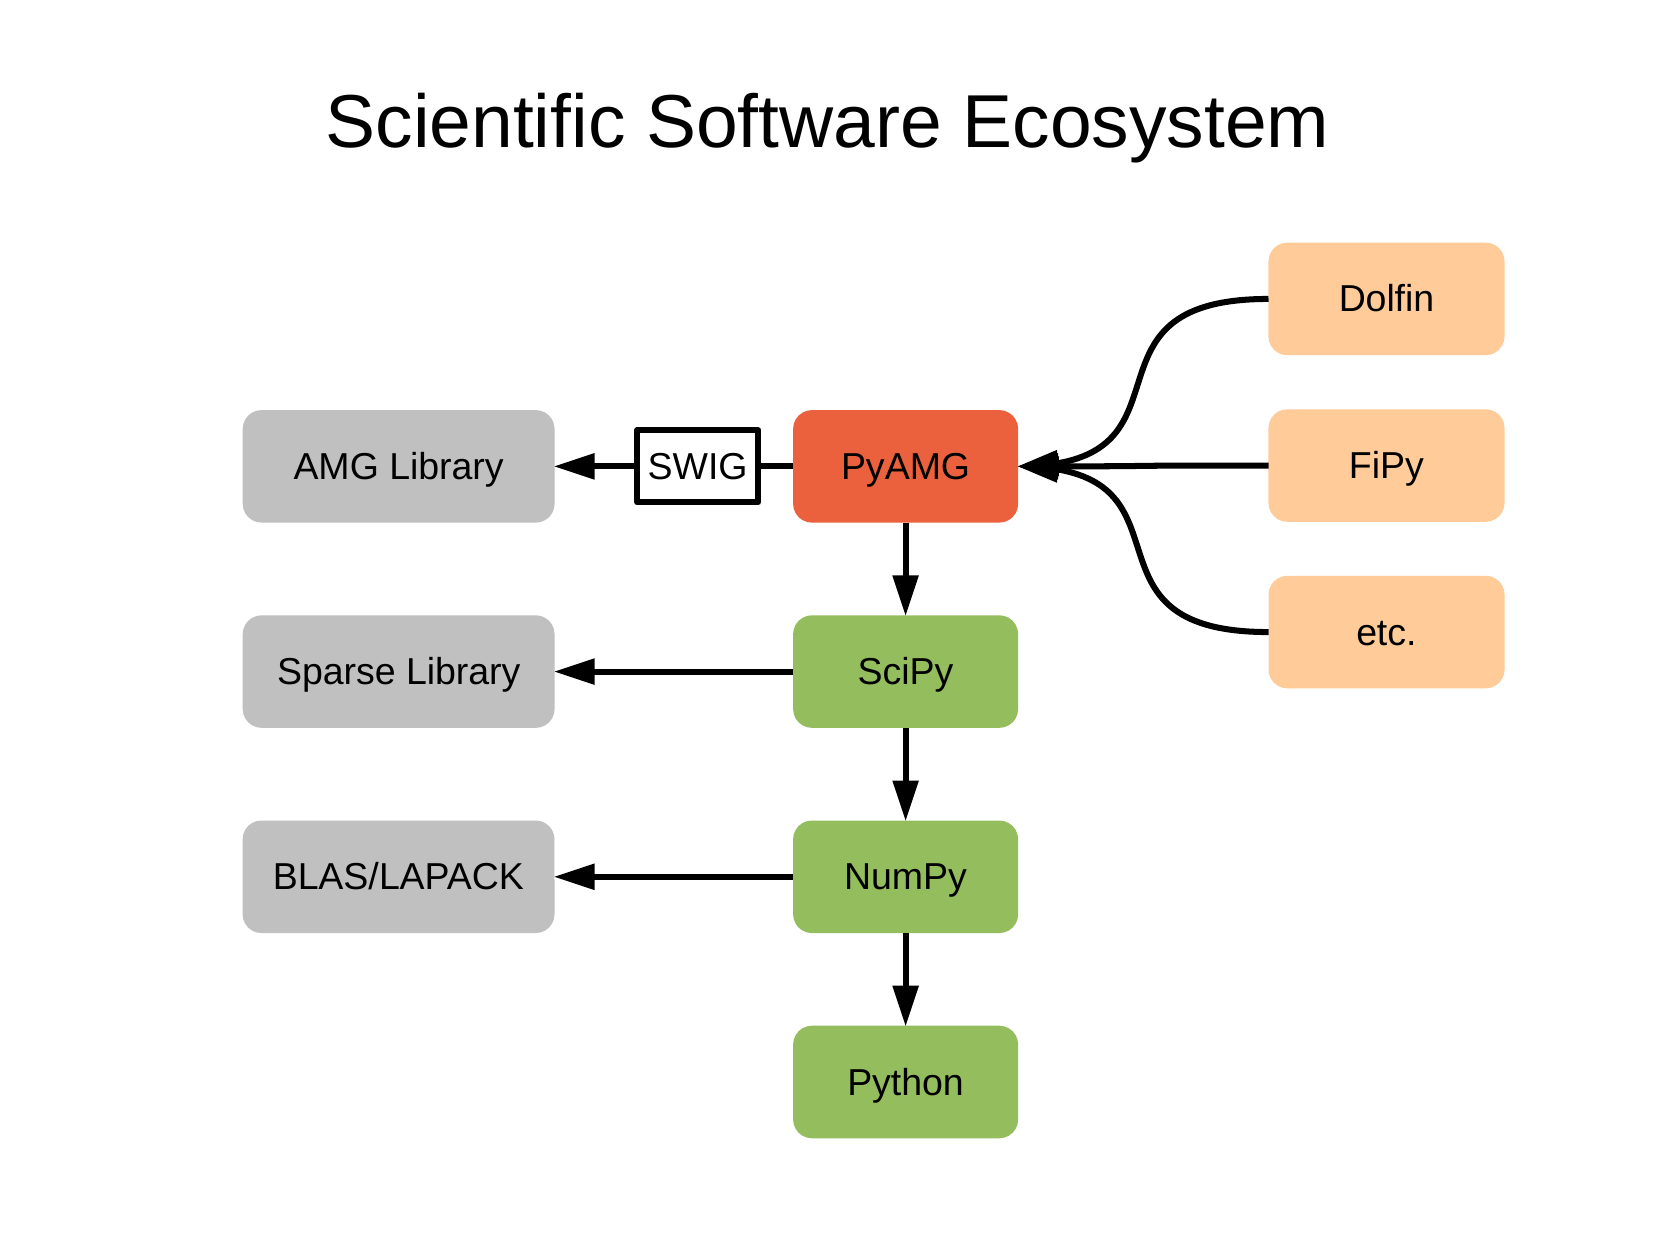

Scientific Software Ecosystem
Dolfin
FiPy
AMG Library
PyAMG
SWIG
etc.
Sparse Library
SciPy
BLAS/LAPACK
NumPy
Python